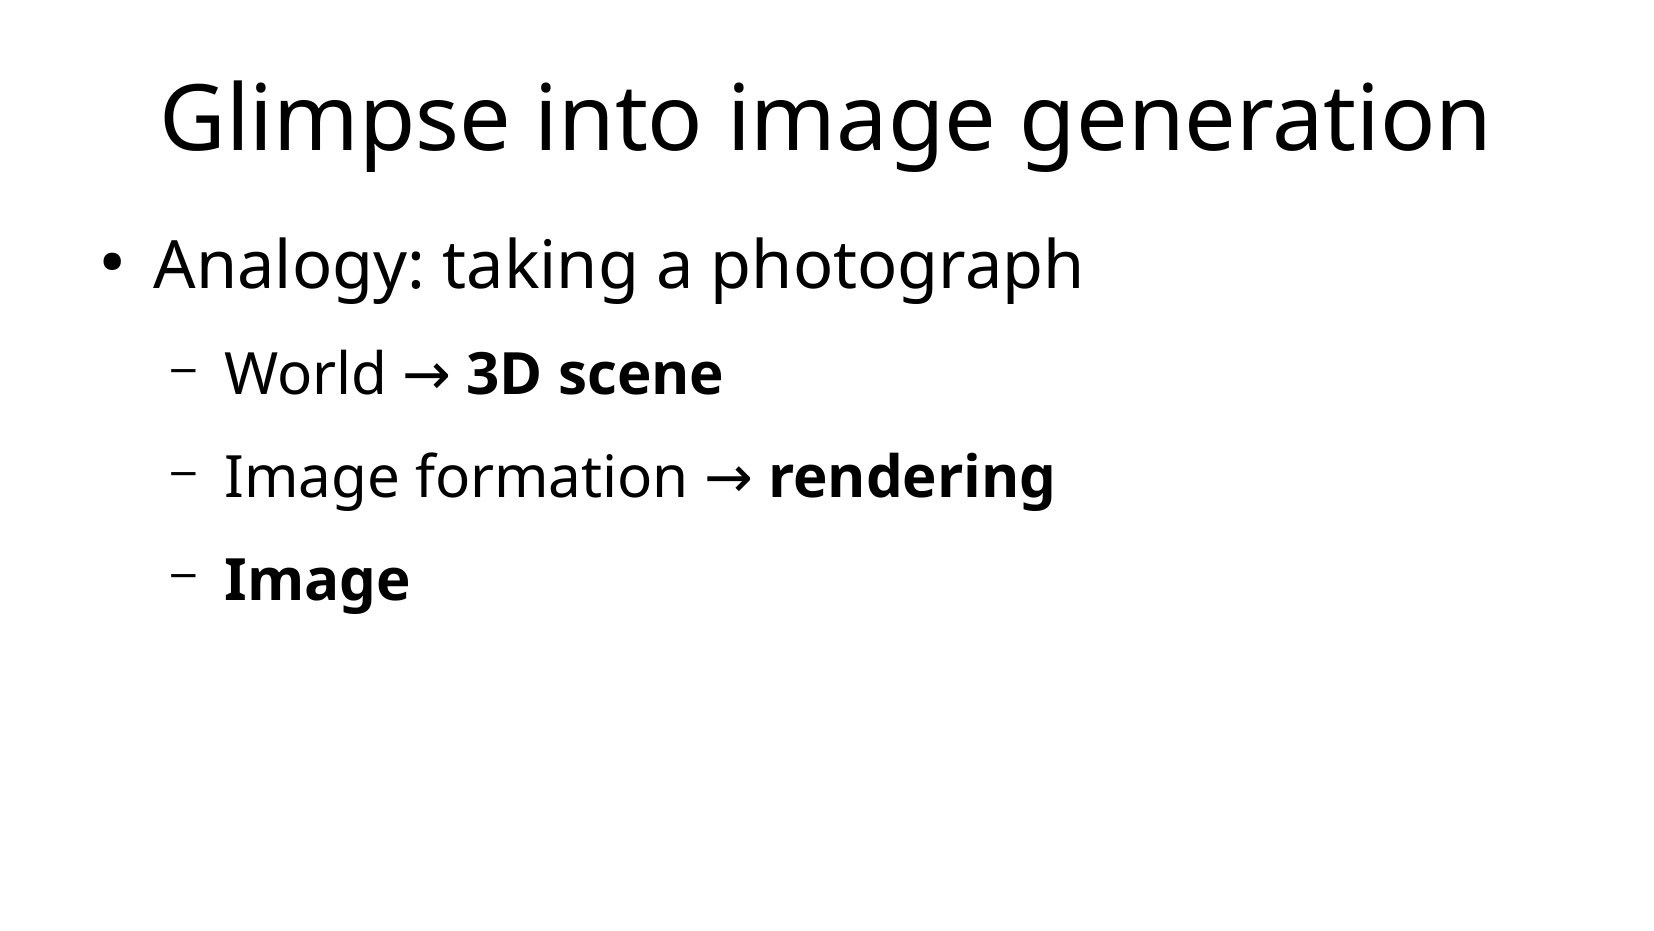

# Glimpse into image generation
Analogy: taking a photograph
World → 3D scene
Image formation → rendering
Image